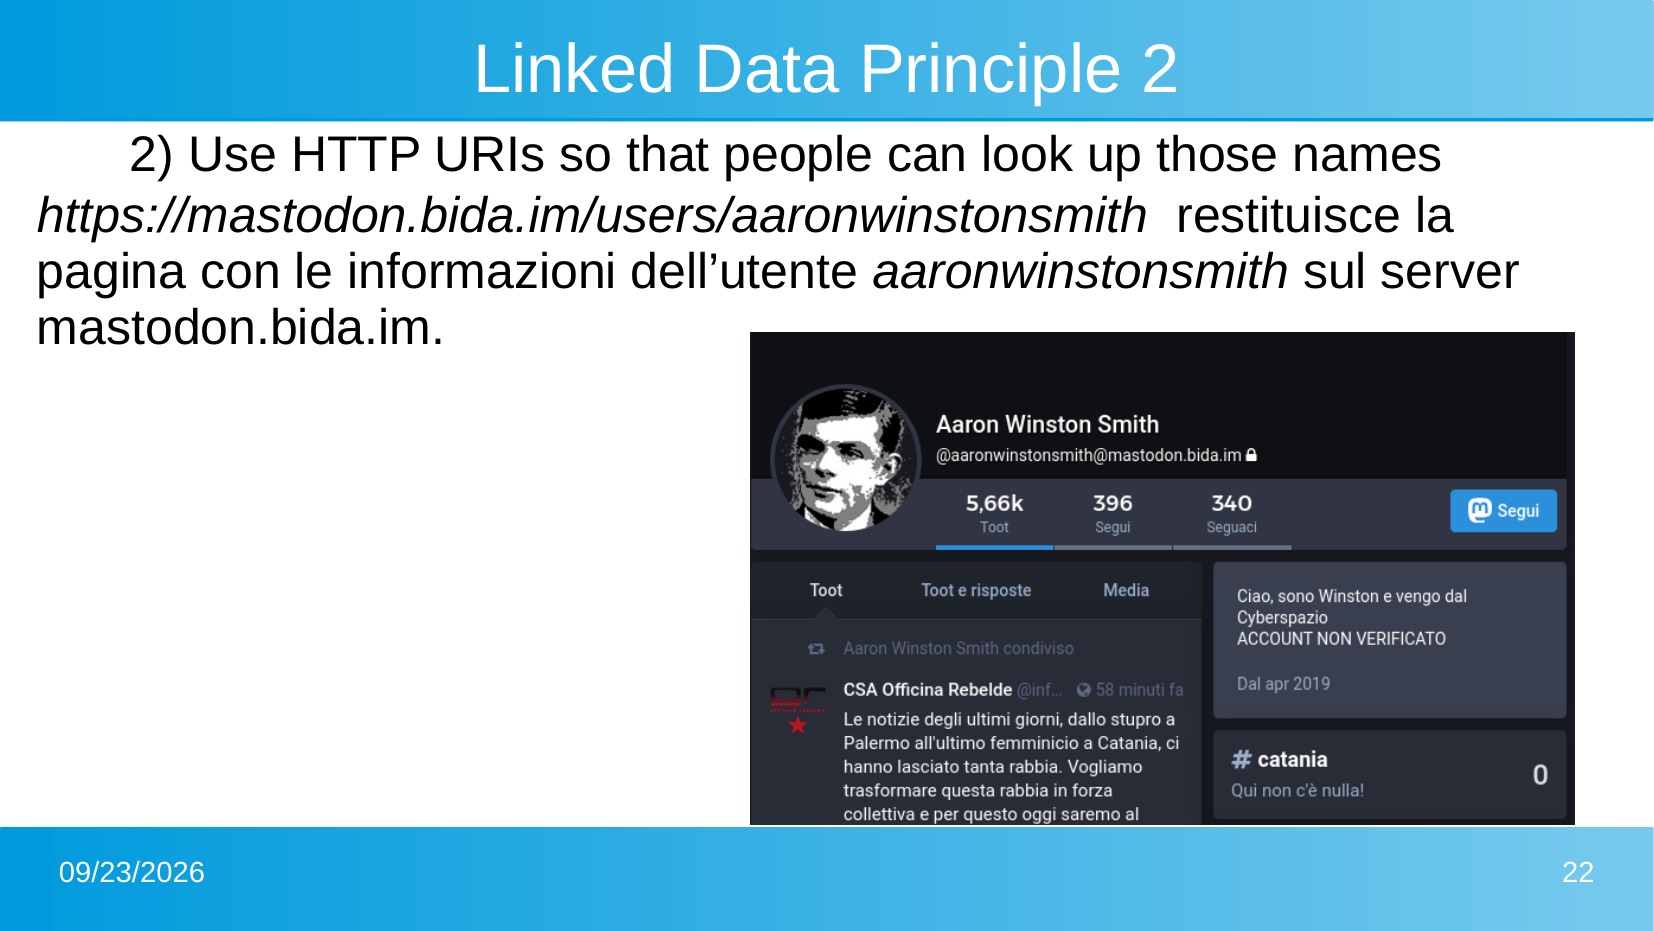

# Linked Data Principle 2
2) Use HTTP URIs so that people can look up those names
https://mastodon.bida.im/users/aaronwinstonsmith restituisce la pagina con le informazioni dell’utente aaronwinstonsmith sul server mastodon.bida.im.
22